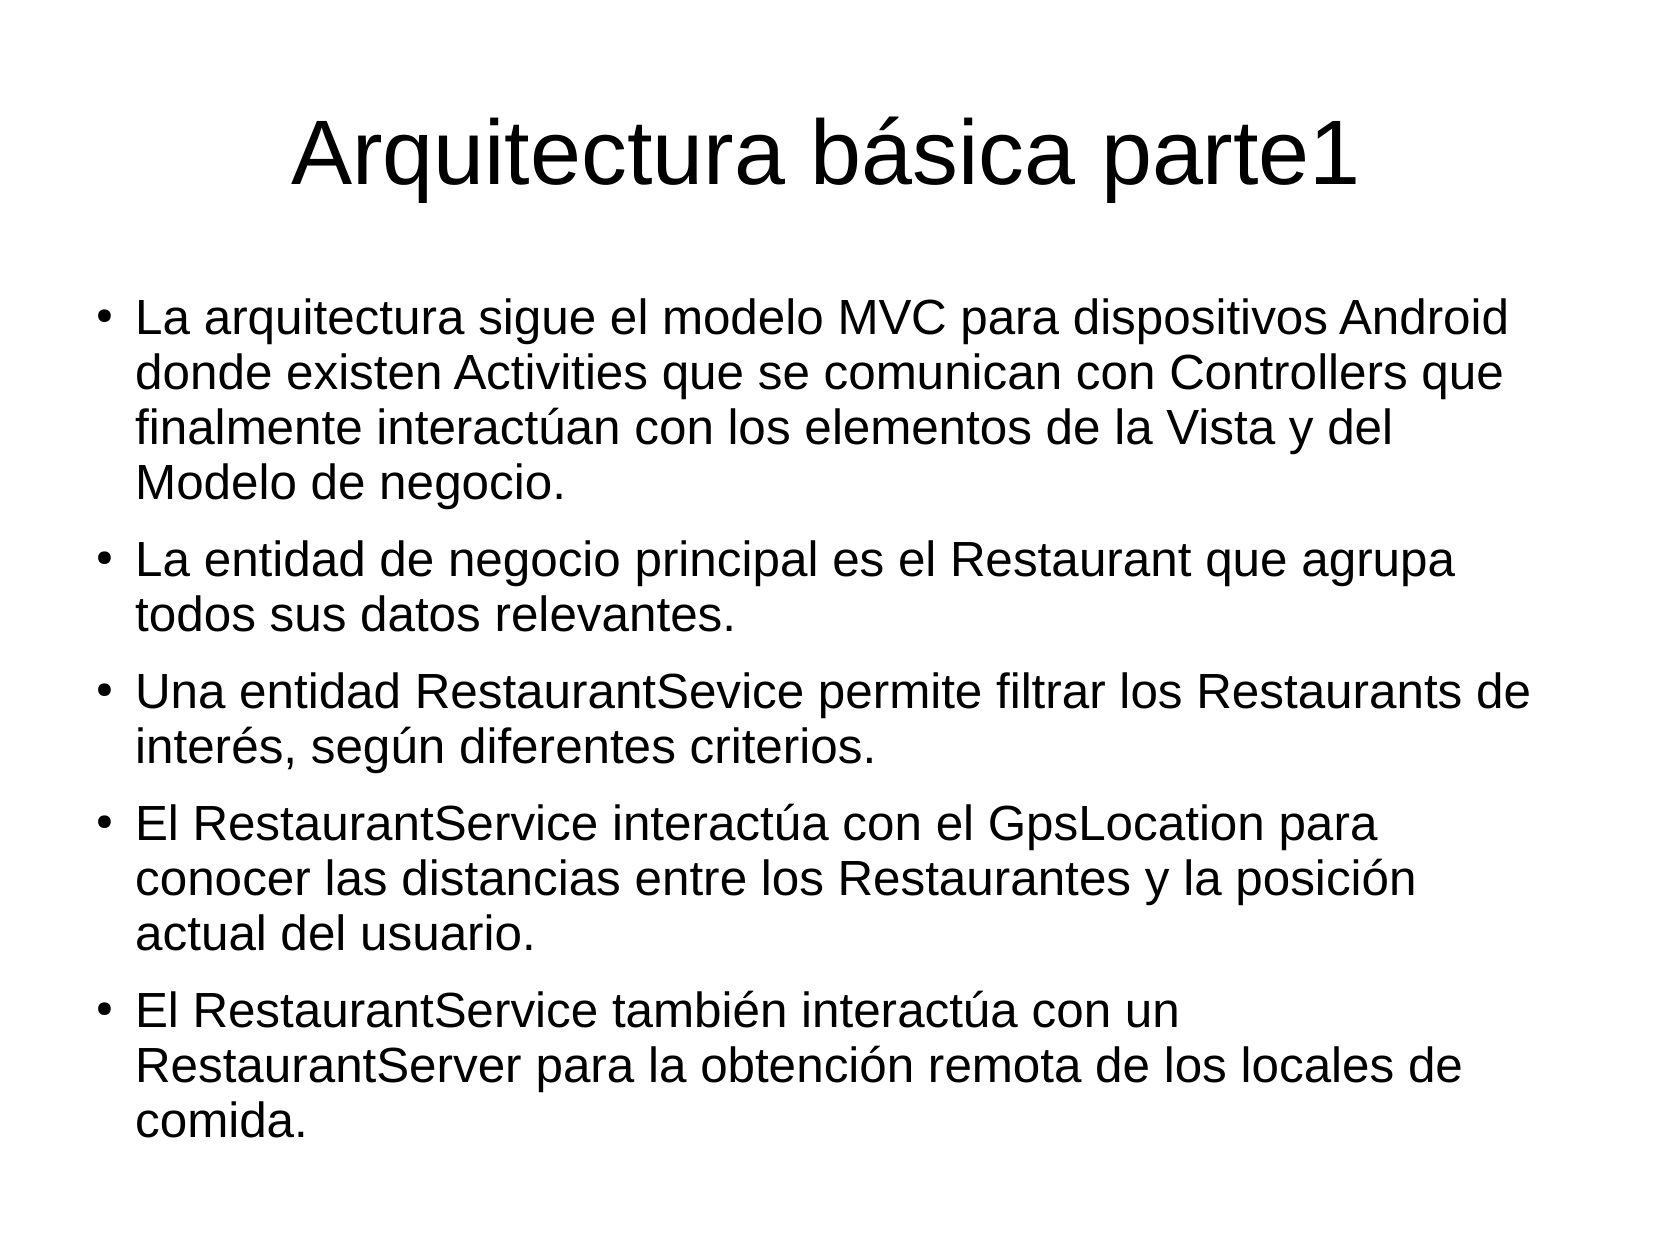

# Arquitectura básica parte1
La arquitectura sigue el modelo MVC para dispositivos Android donde existen Activities que se comunican con Controllers que finalmente interactúan con los elementos de la Vista y del Modelo de negocio.
La entidad de negocio principal es el Restaurant que agrupa todos sus datos relevantes.
Una entidad RestaurantSevice permite filtrar los Restaurants de interés, según diferentes criterios.
El RestaurantService interactúa con el GpsLocation para conocer las distancias entre los Restaurantes y la posición actual del usuario.
El RestaurantService también interactúa con un RestaurantServer para la obtención remota de los locales de comida.